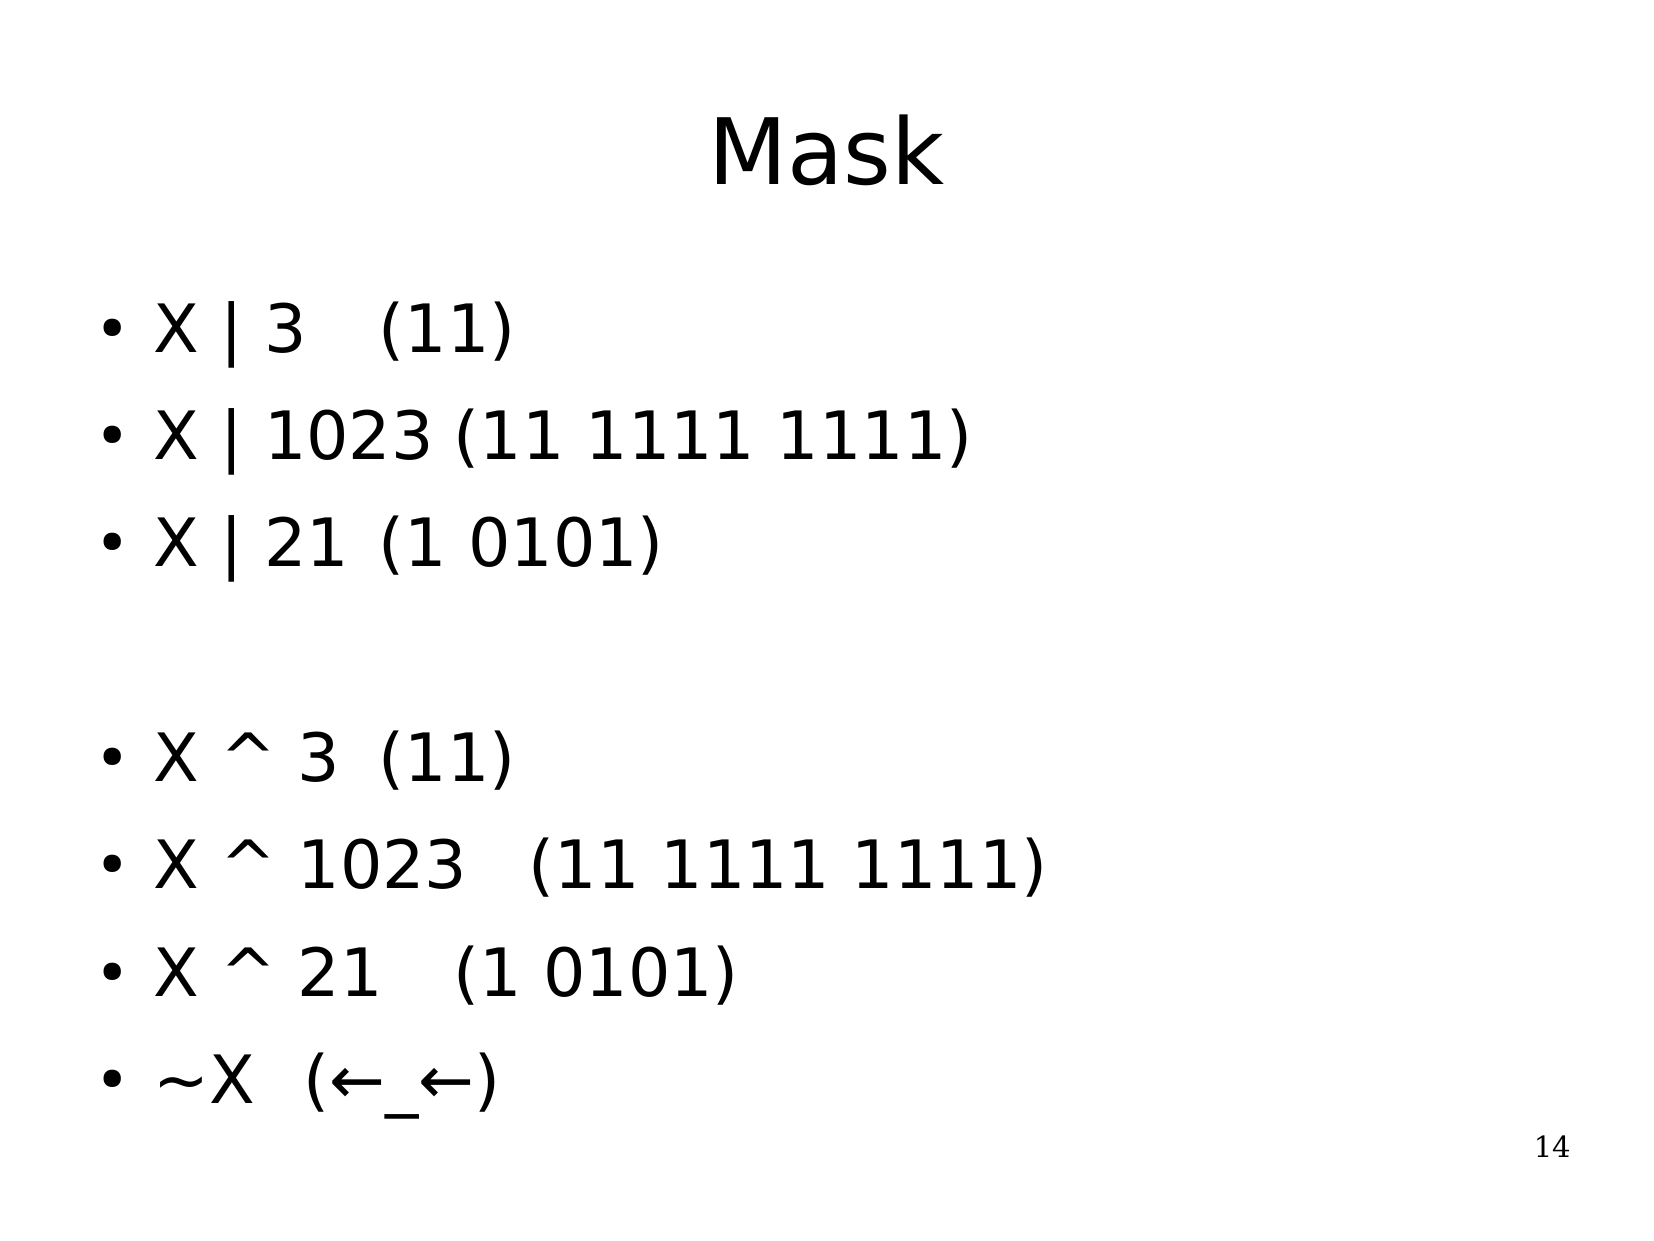

# Mask
X | 3	(11)
X | 1023	(11 1111 1111)
X | 21	(1 0101)
X ^ 3	(11)
X ^ 1023	(11 1111 1111)
X ^ 21	(1 0101)
~X	(←_←)
14